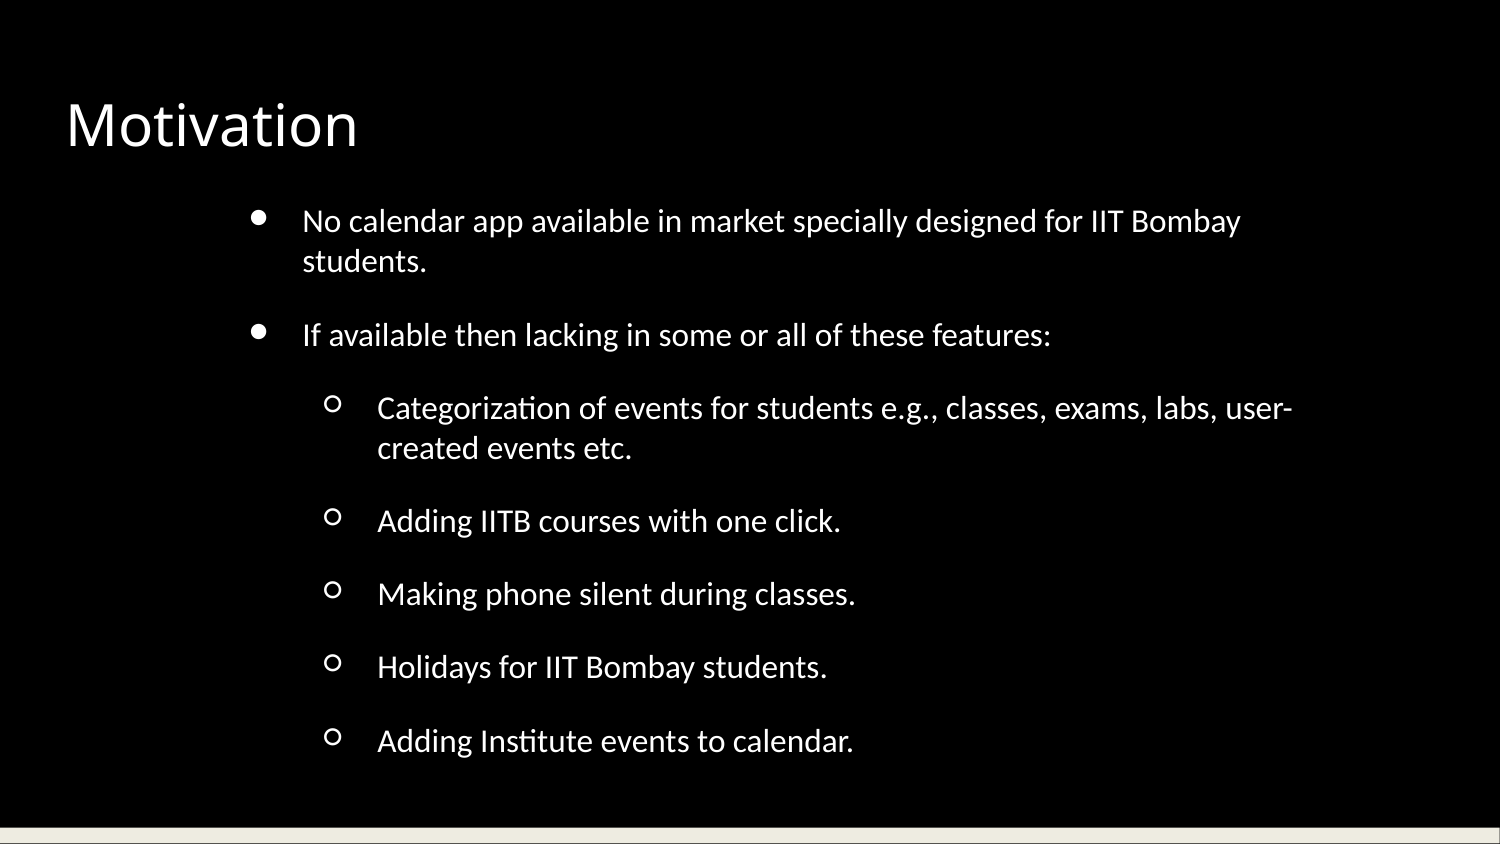

Motivation
No calendar app available in market specially designed for IIT Bombay students.
If available then lacking in some or all of these features:
Categorization of events for students e.g., classes, exams, labs, user-created events etc.
Adding IITB courses with one click.
Making phone silent during classes.
Holidays for IIT Bombay students.
Adding Institute events to calendar.